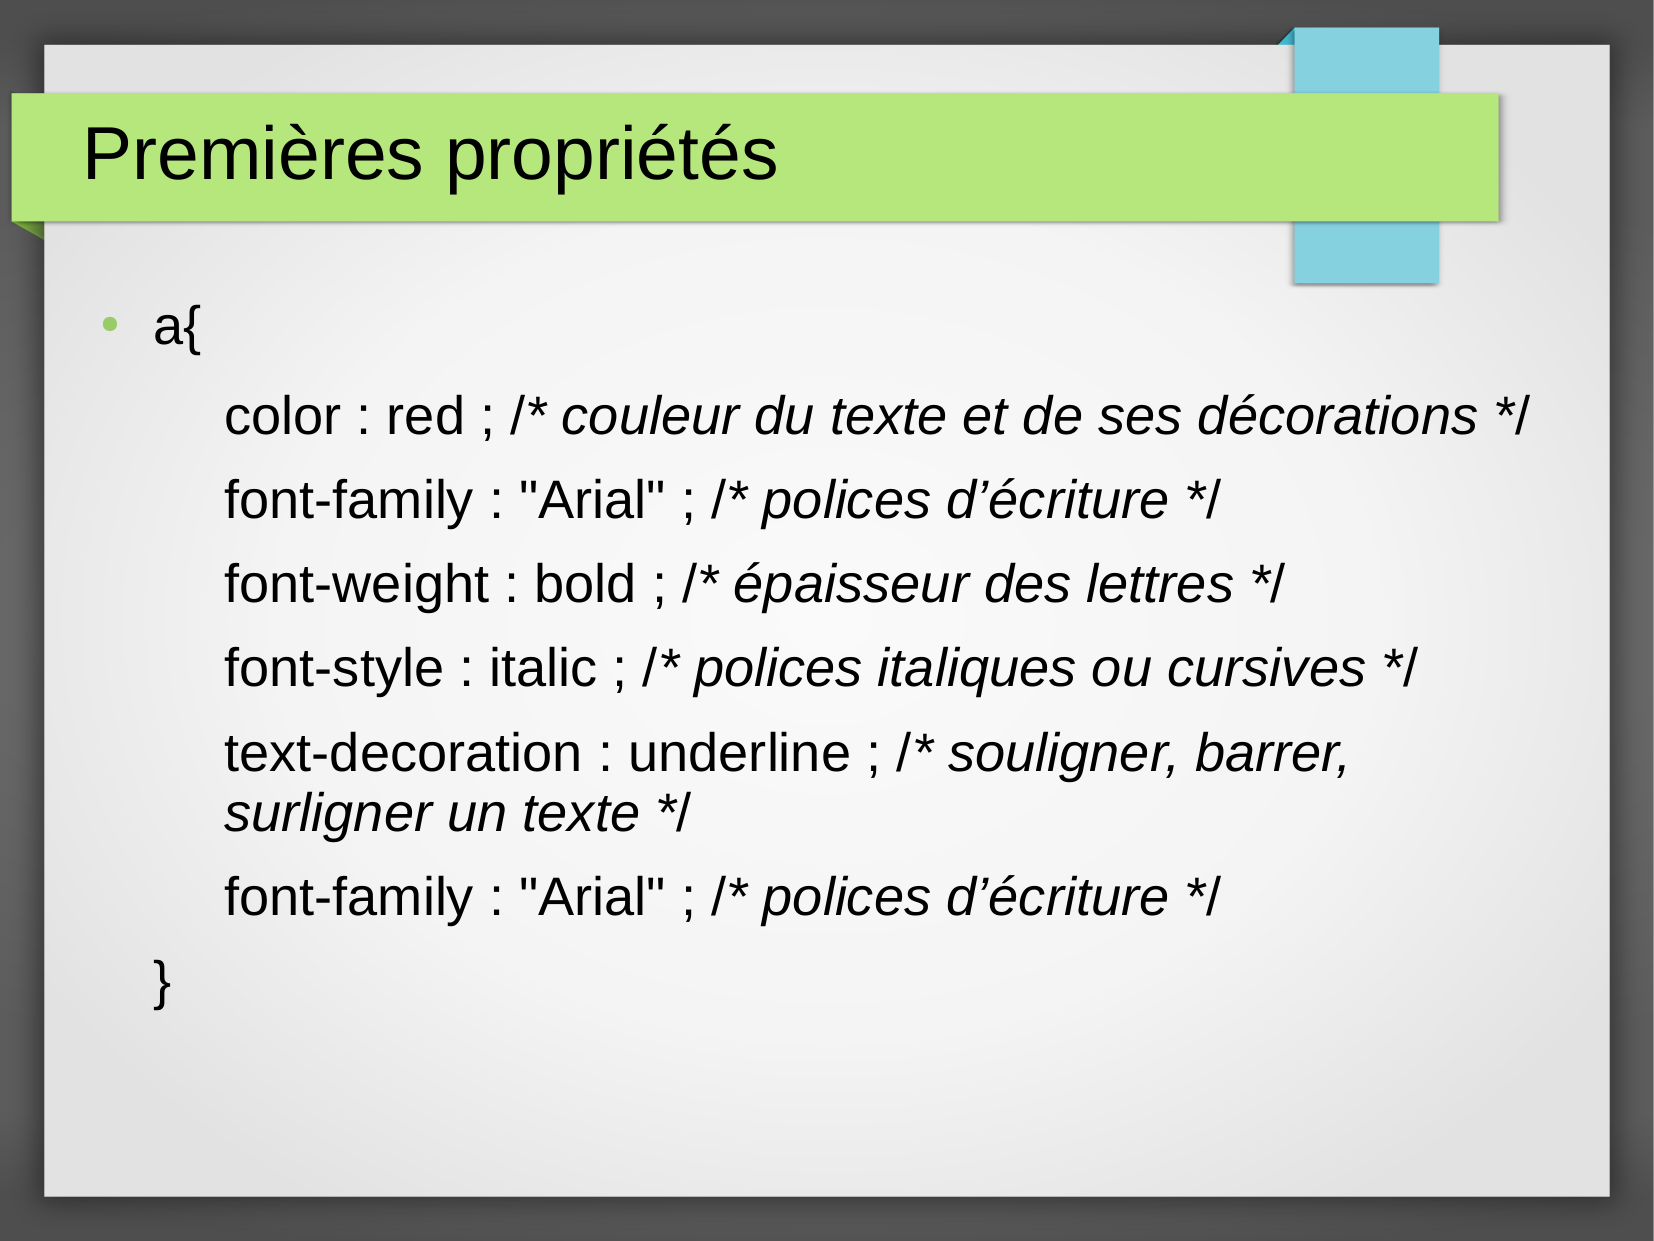

# Premières propriétés
a{
color : red ; /* couleur du texte et de ses décorations */
font-family : "Arial" ; /* polices d’écriture */
font-weight : bold ; /* épaisseur des lettres */
font-style : italic ; /* polices italiques ou cursives */
text-decoration : underline ; /* souligner, barrer, surligner un texte */
font-family : "Arial" ; /* polices d’écriture */
}